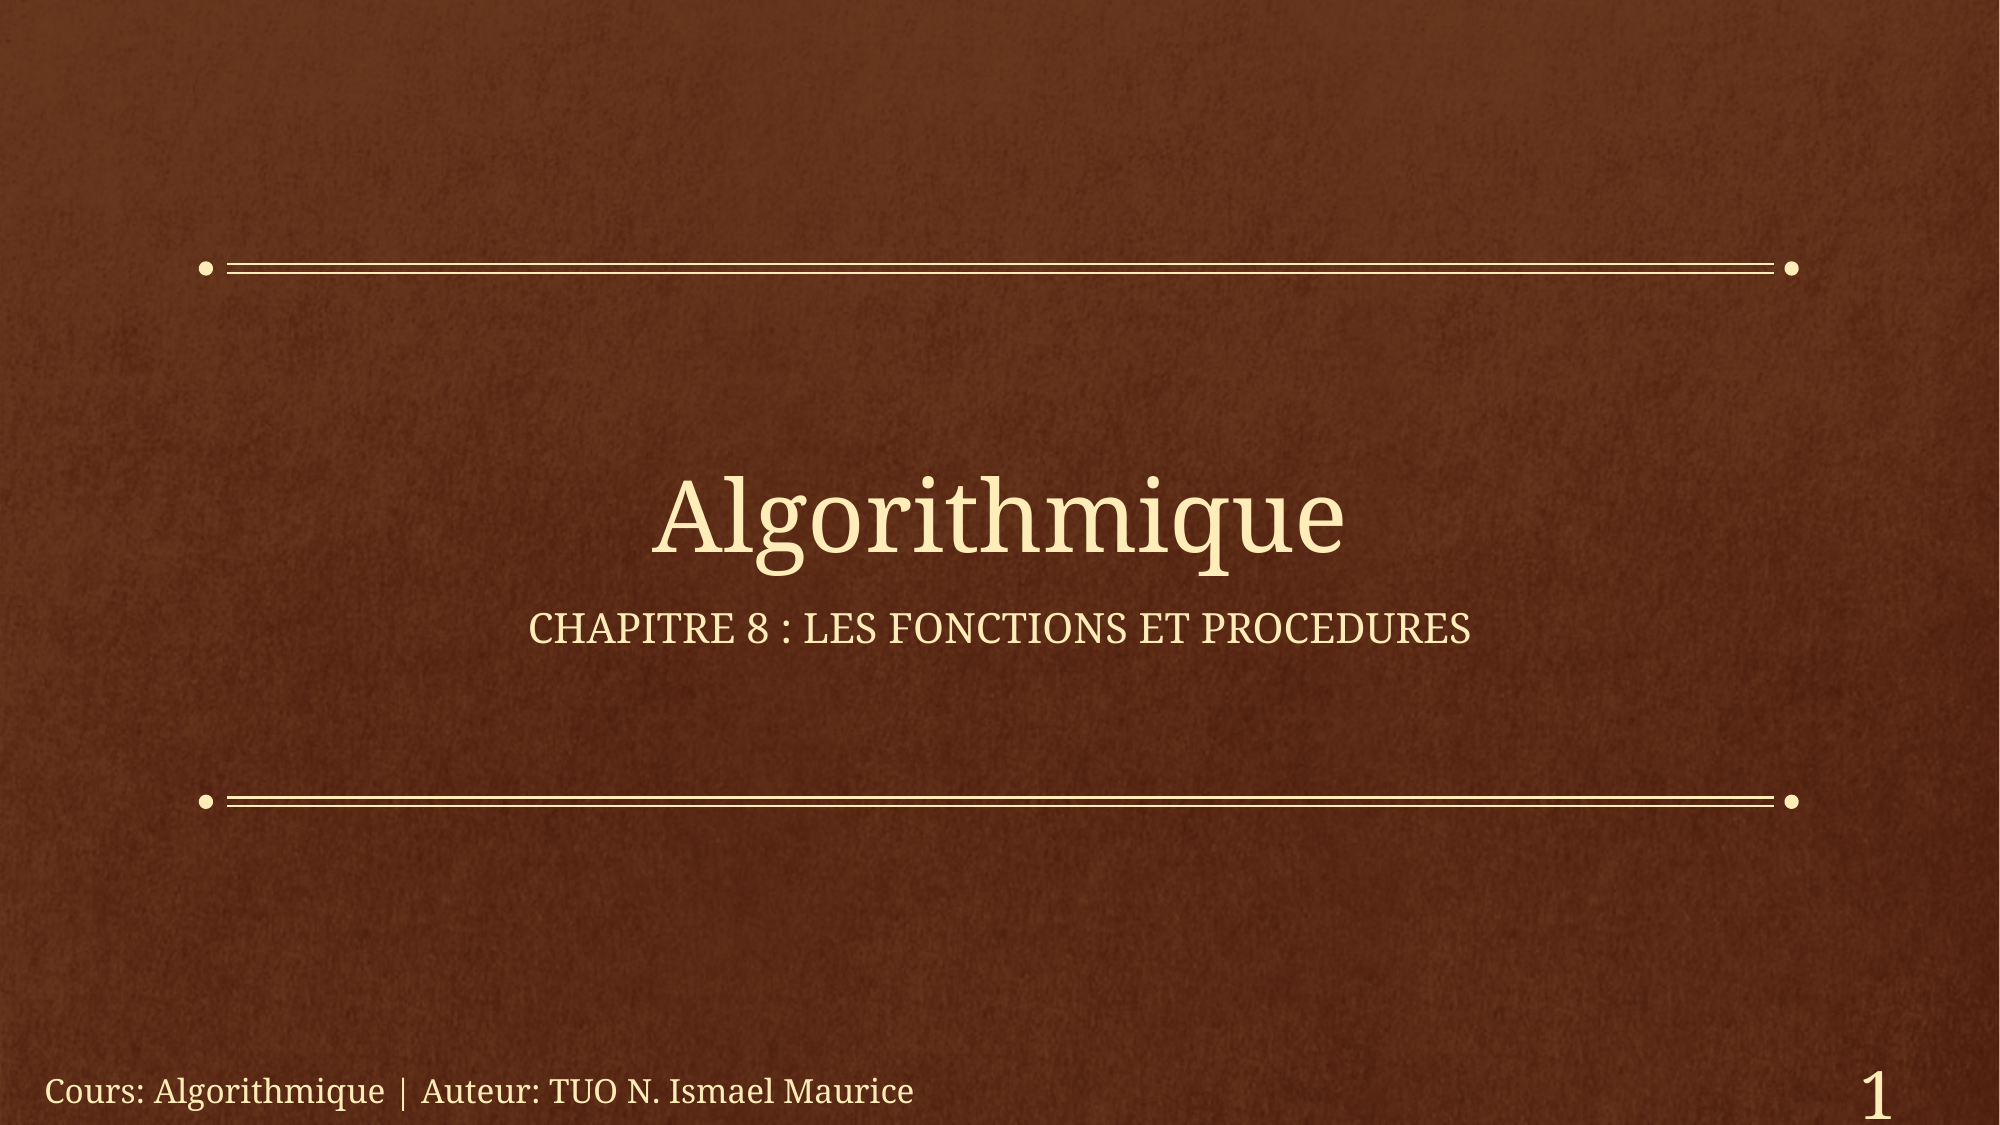

# Algorithmique
Chapitre 8 : Les Fonctions ET PROCEDURES
1
Cours: Algorithmique | Auteur: TUO N. Ismael Maurice